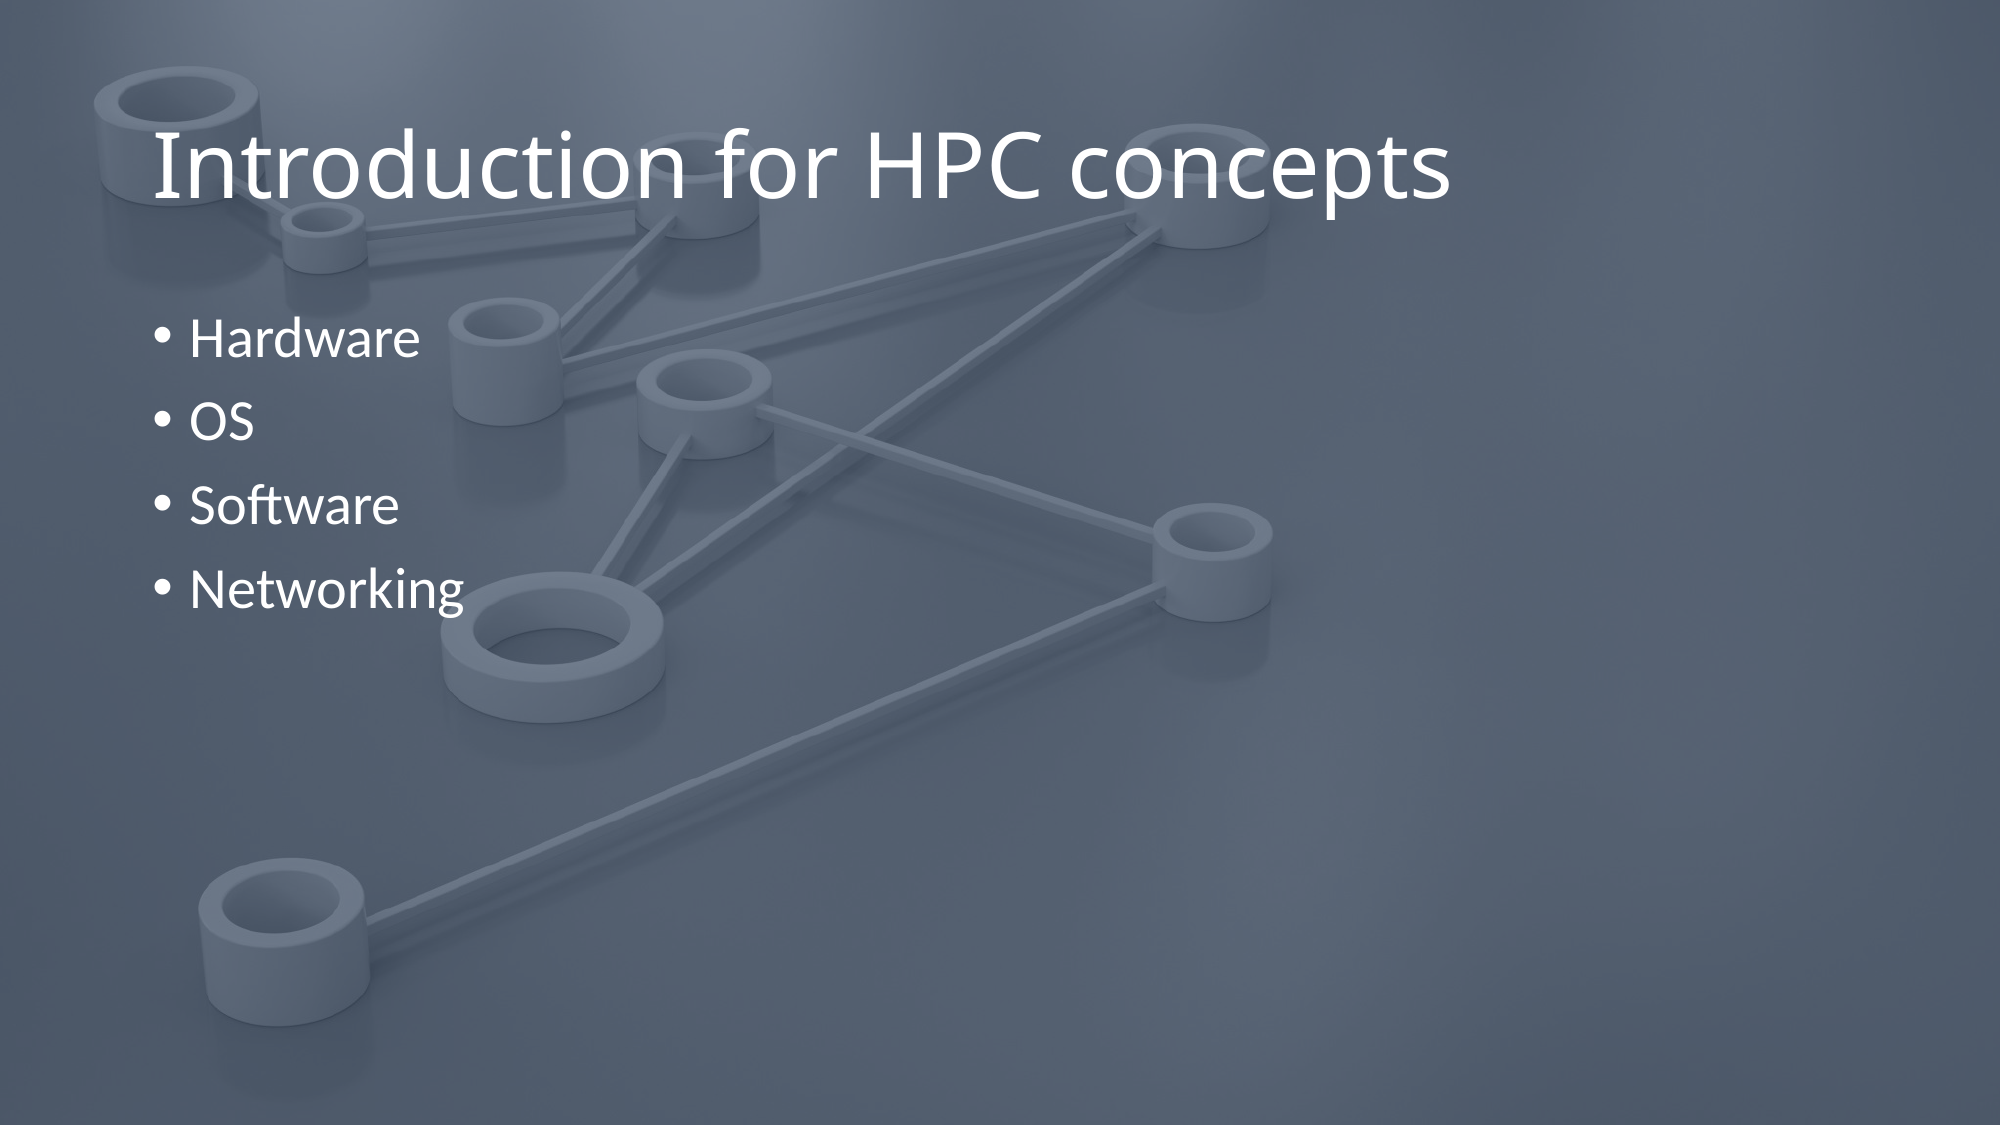

# Introduction for HPC concepts
Hardware
OS
Software
Networking